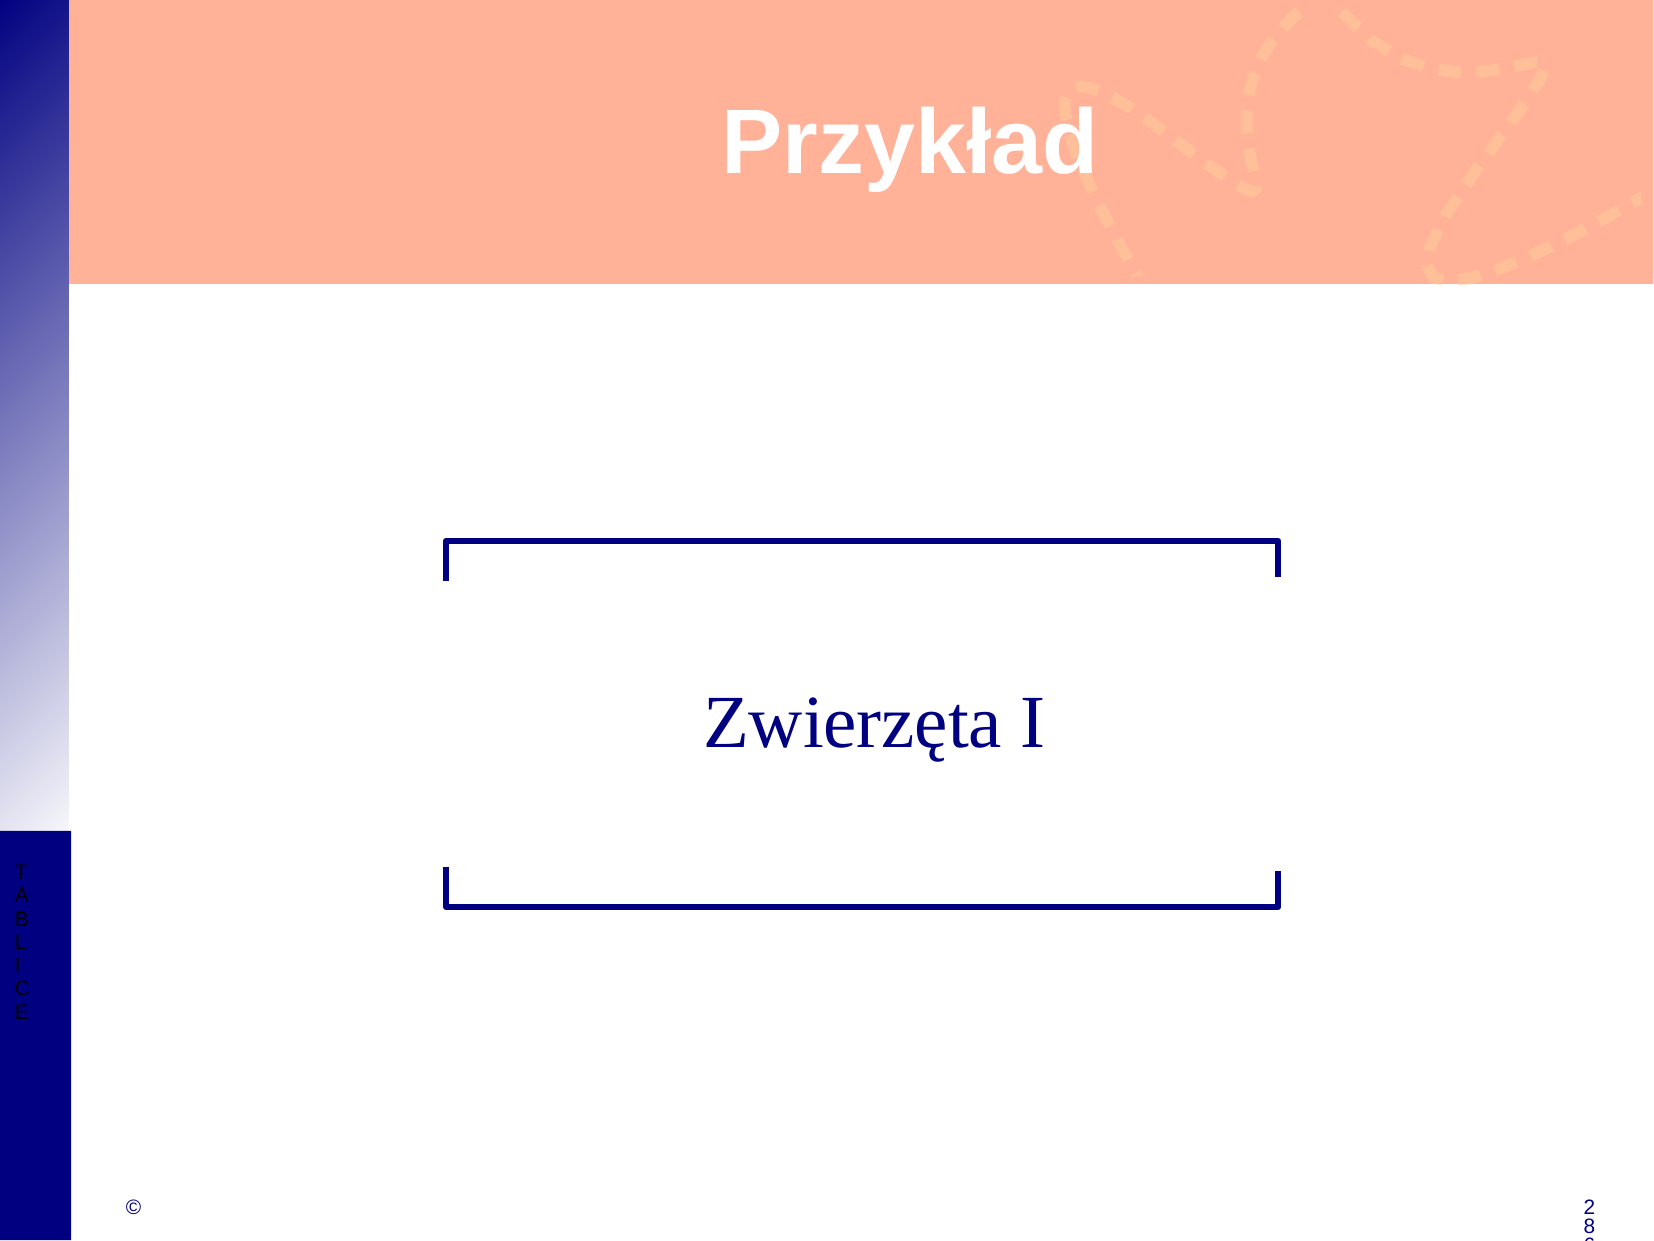

# Przykład
Zwierzęta I
T
A
B
L
I
C
E